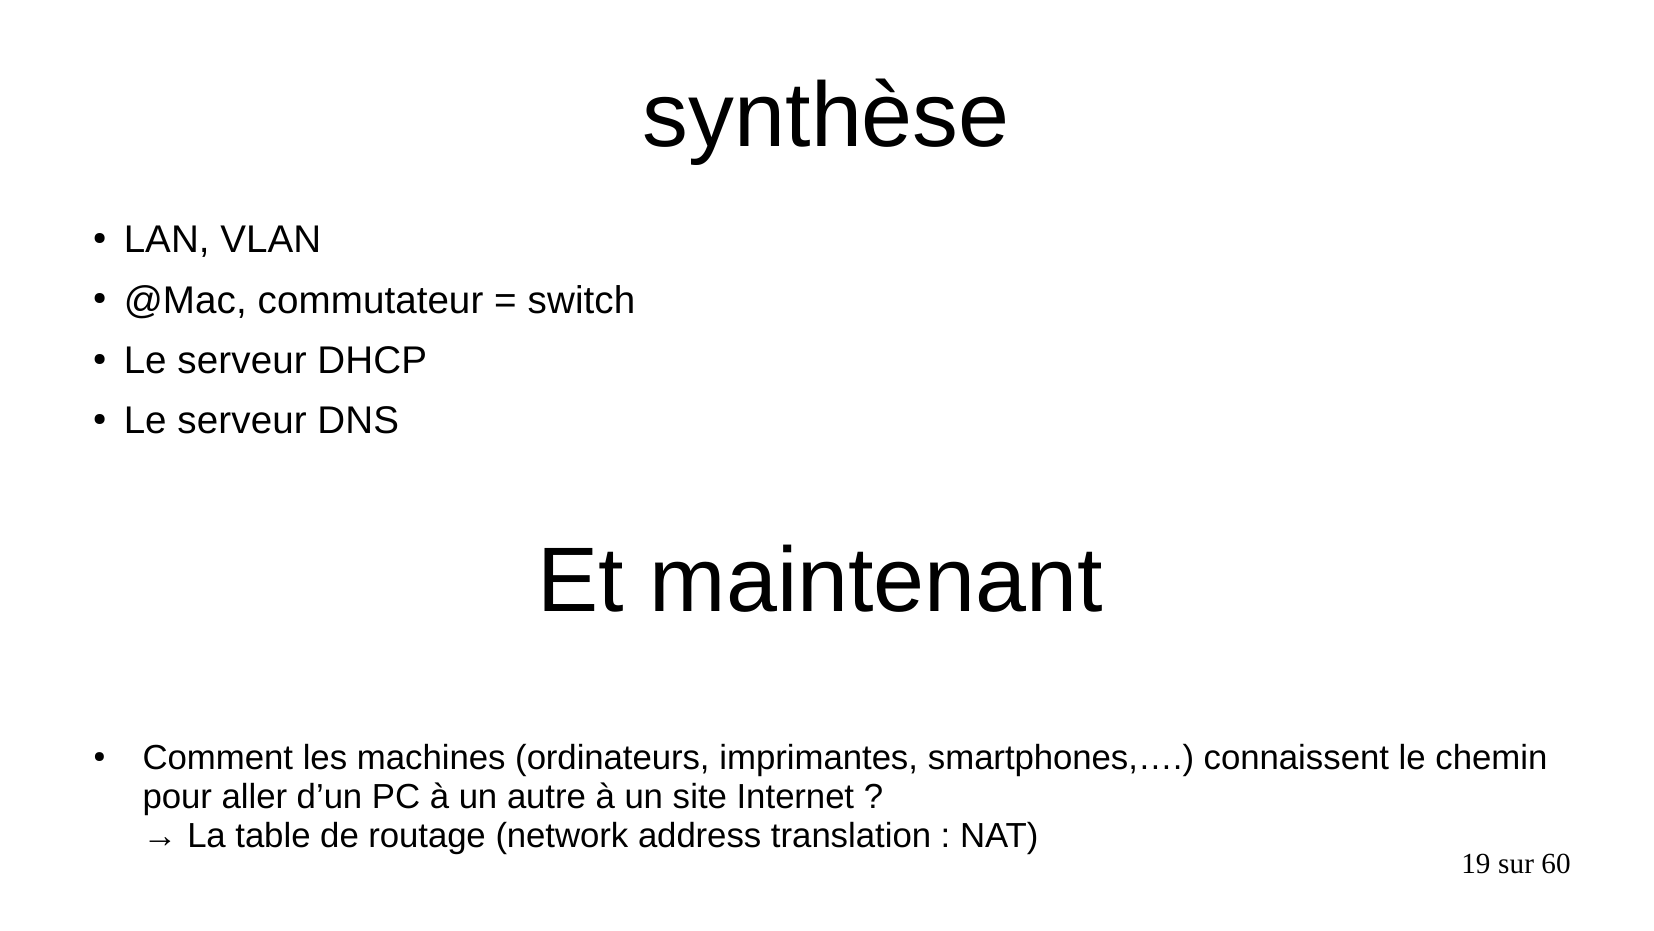

# synthèse
LAN, VLAN
@Mac, commutateur = switch
Le serveur DHCP
Le serveur DNS
Et maintenant
Comment les machines (ordinateurs, imprimantes, smartphones,….) connaissent le chemin pour aller d’un PC à un autre à un site Internet ?
→ La table de routage (network address translation : NAT)
19